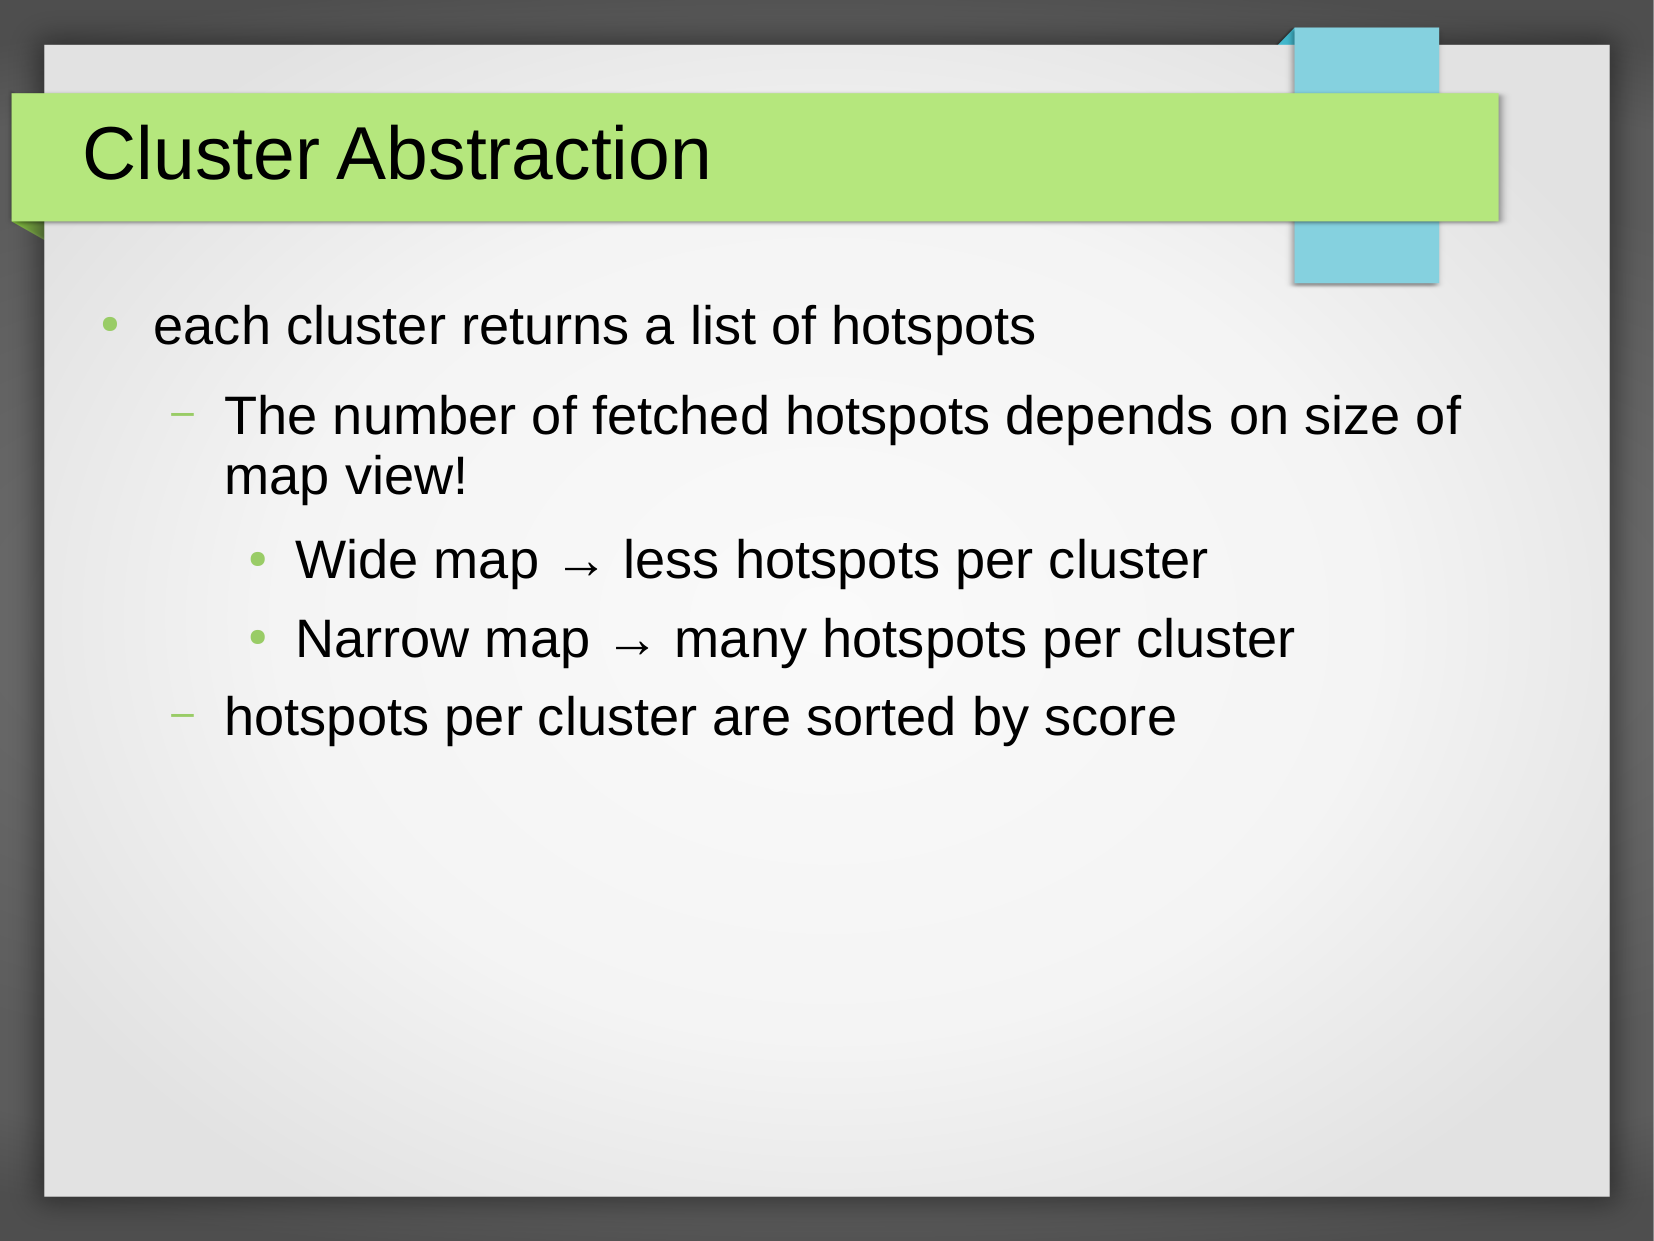

# Cluster Abstraction
each cluster returns a list of hotspots
The number of fetched hotspots depends on size of map view!
Wide map → less hotspots per cluster
Narrow map → many hotspots per cluster
hotspots per cluster are sorted by score